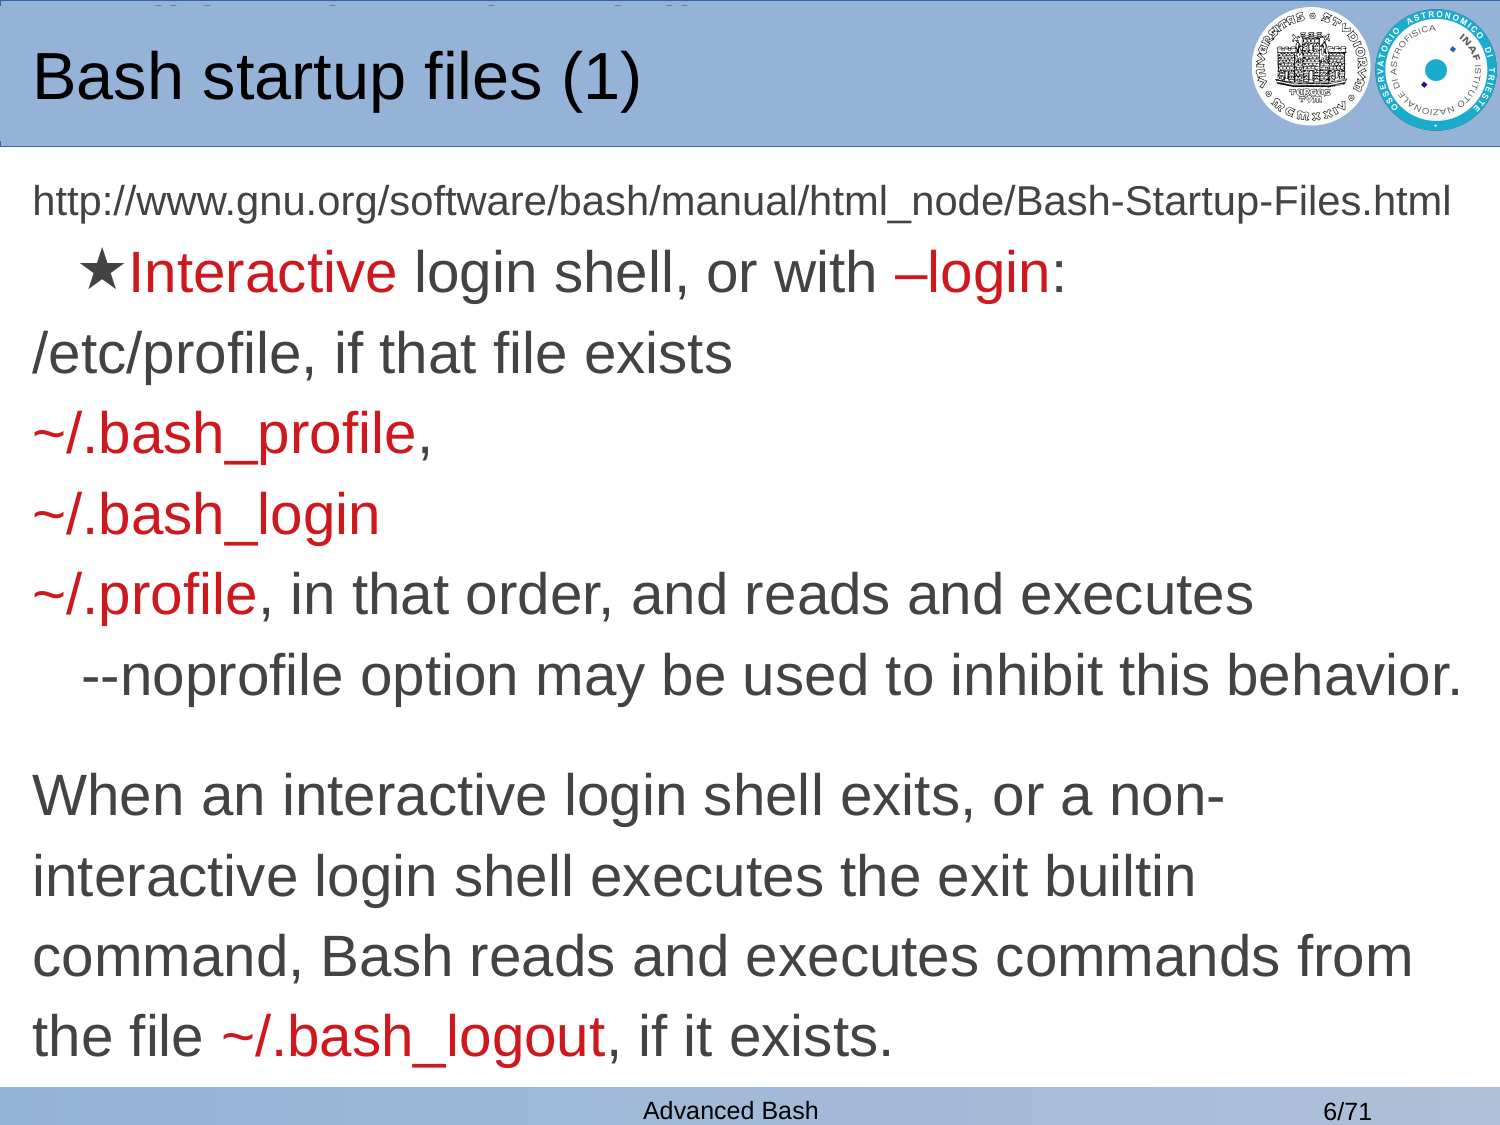

Traditional service delivery
Bash startup files (1)
# http://www.gnu.org/software/bash/manual/html_node/Bash-Startup-Files.html
Interactive login shell, or with –login:
/etc/profile, if that file exists
~/.bash_profile,
~/.bash_login
~/.profile, in that order, and reads and executes
 --noprofile option may be used to inhibit this behavior.
When an interactive login shell exits, or a non-interactive login shell executes the exit builtin command, Bash reads and executes commands from the file ~/.bash_logout, if it exists.